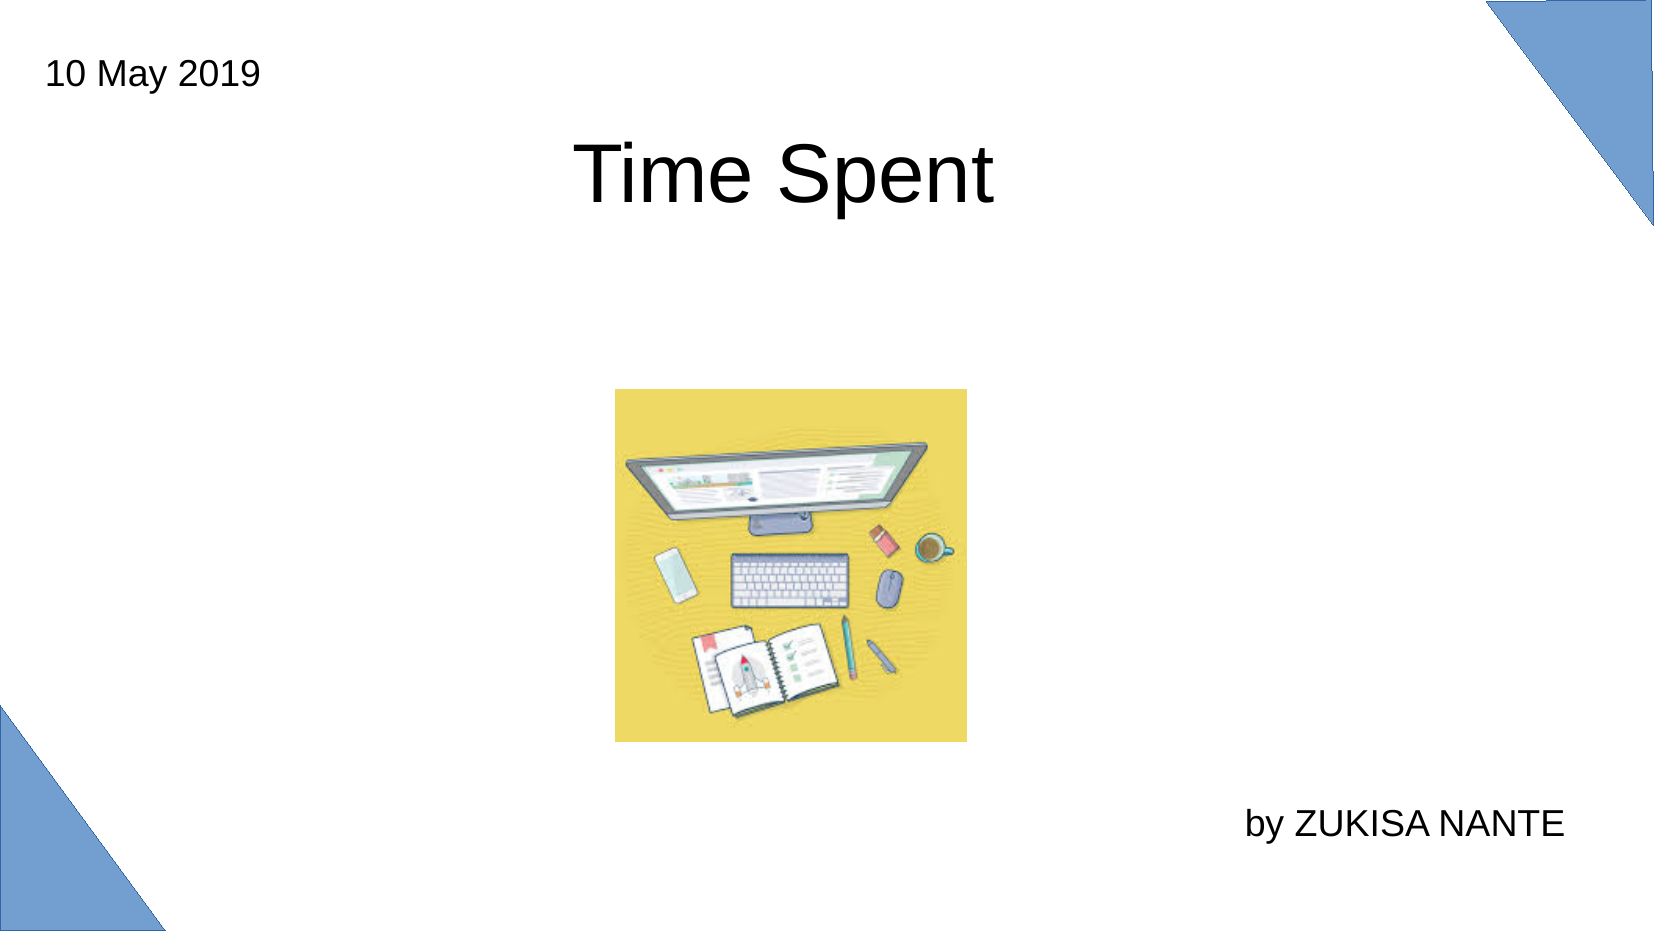

10 May 2019
Time Spent
by ZUKISA NANTE